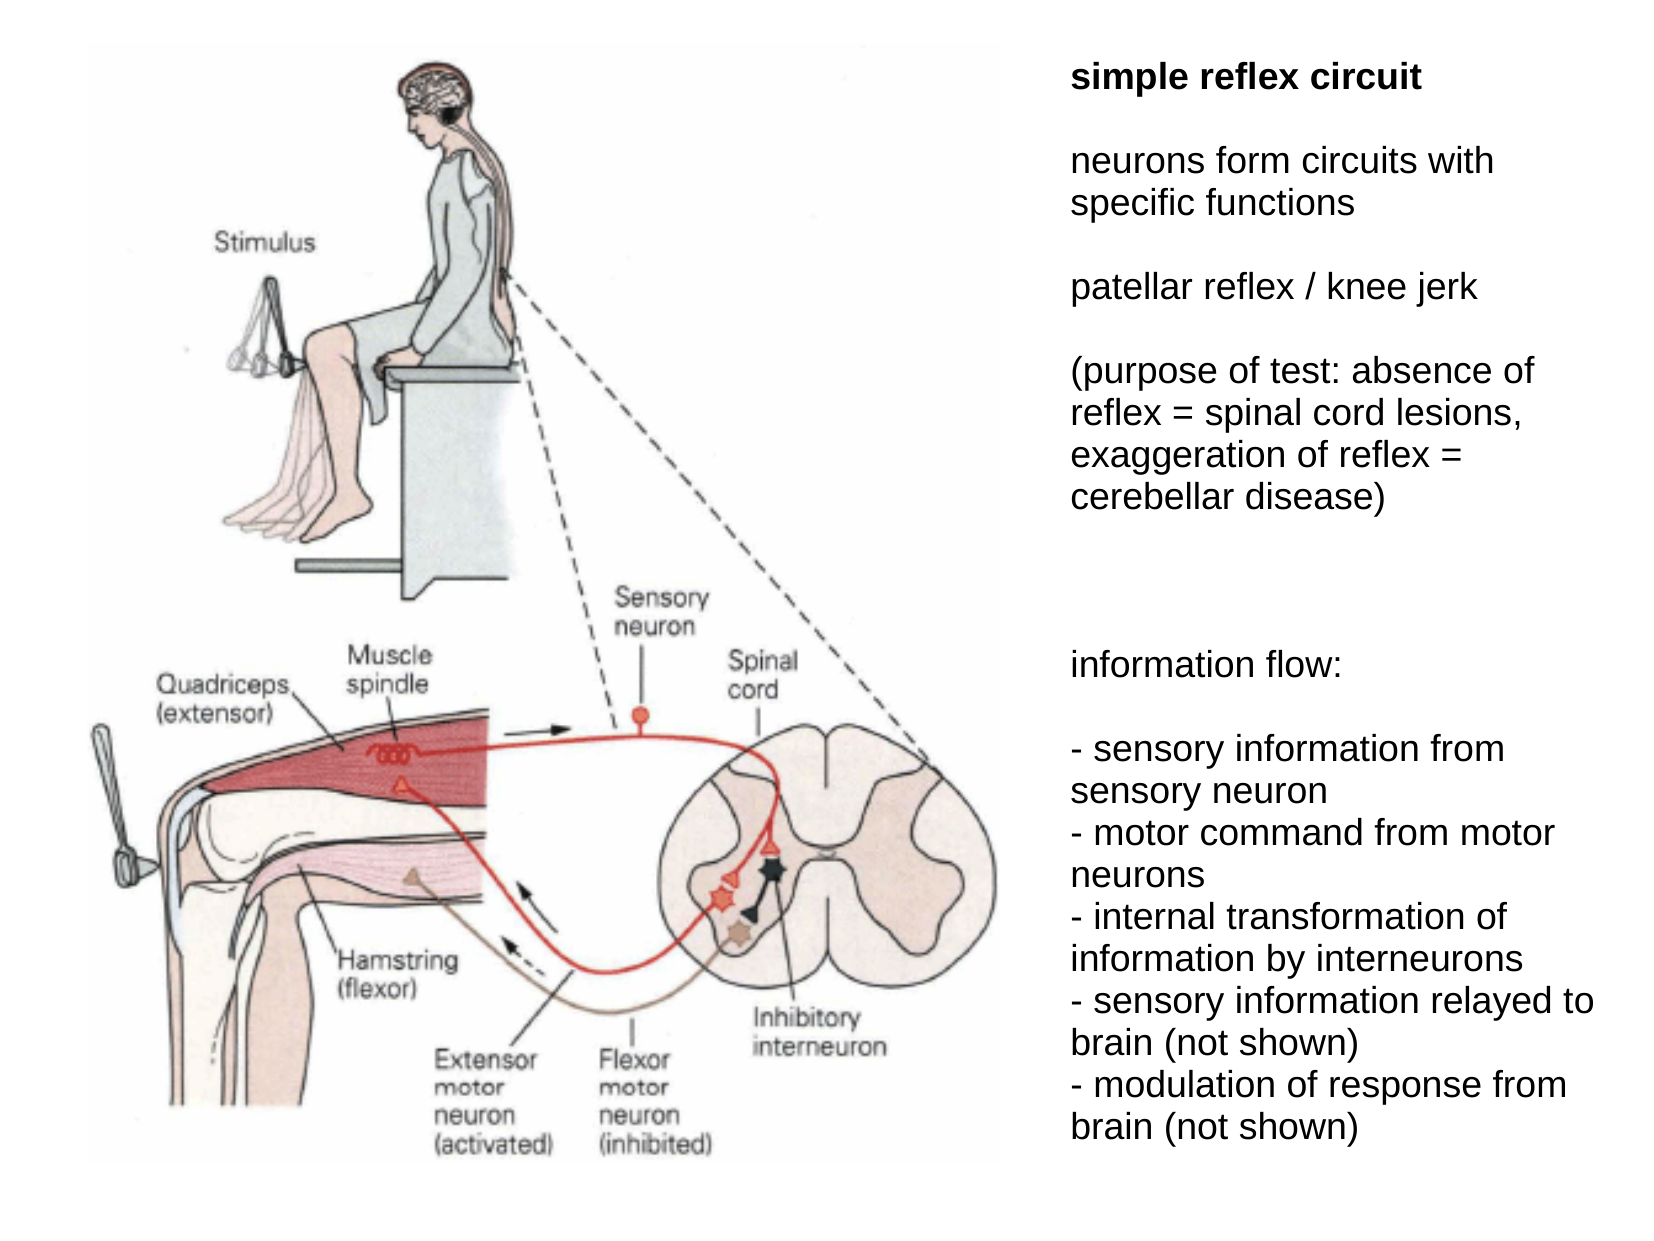

simple reflex circuit
neurons form circuits with specific functions
patellar reflex / knee jerk
(purpose of test: absence of reflex = spinal cord lesions, exaggeration of reflex = cerebellar disease)
information flow:
- sensory information from sensory neuron
- motor command from motor neurons
- internal transformation of information by interneurons
- sensory information relayed to brain (not shown)
- modulation of response from brain (not shown)